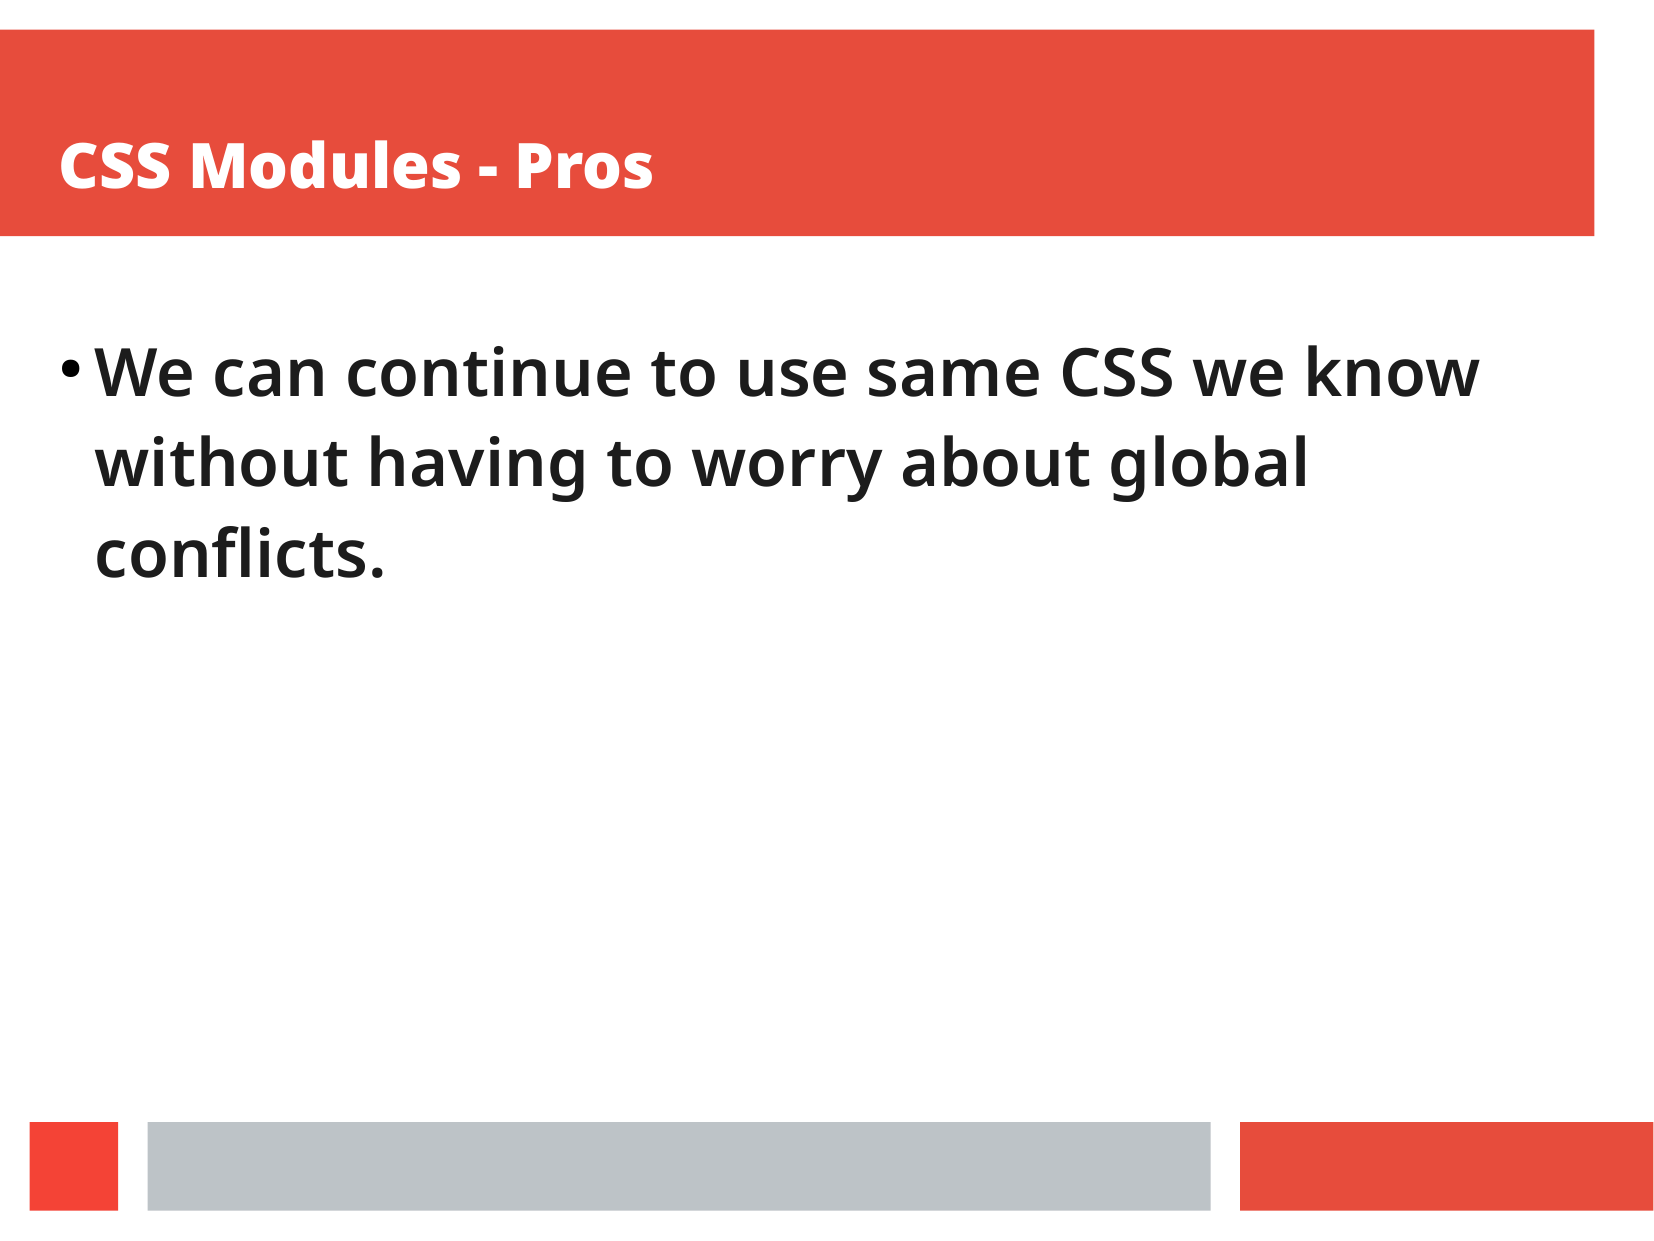

# CSS Modules - Pros
We can continue to use same CSS we know without having to worry about global conflicts.